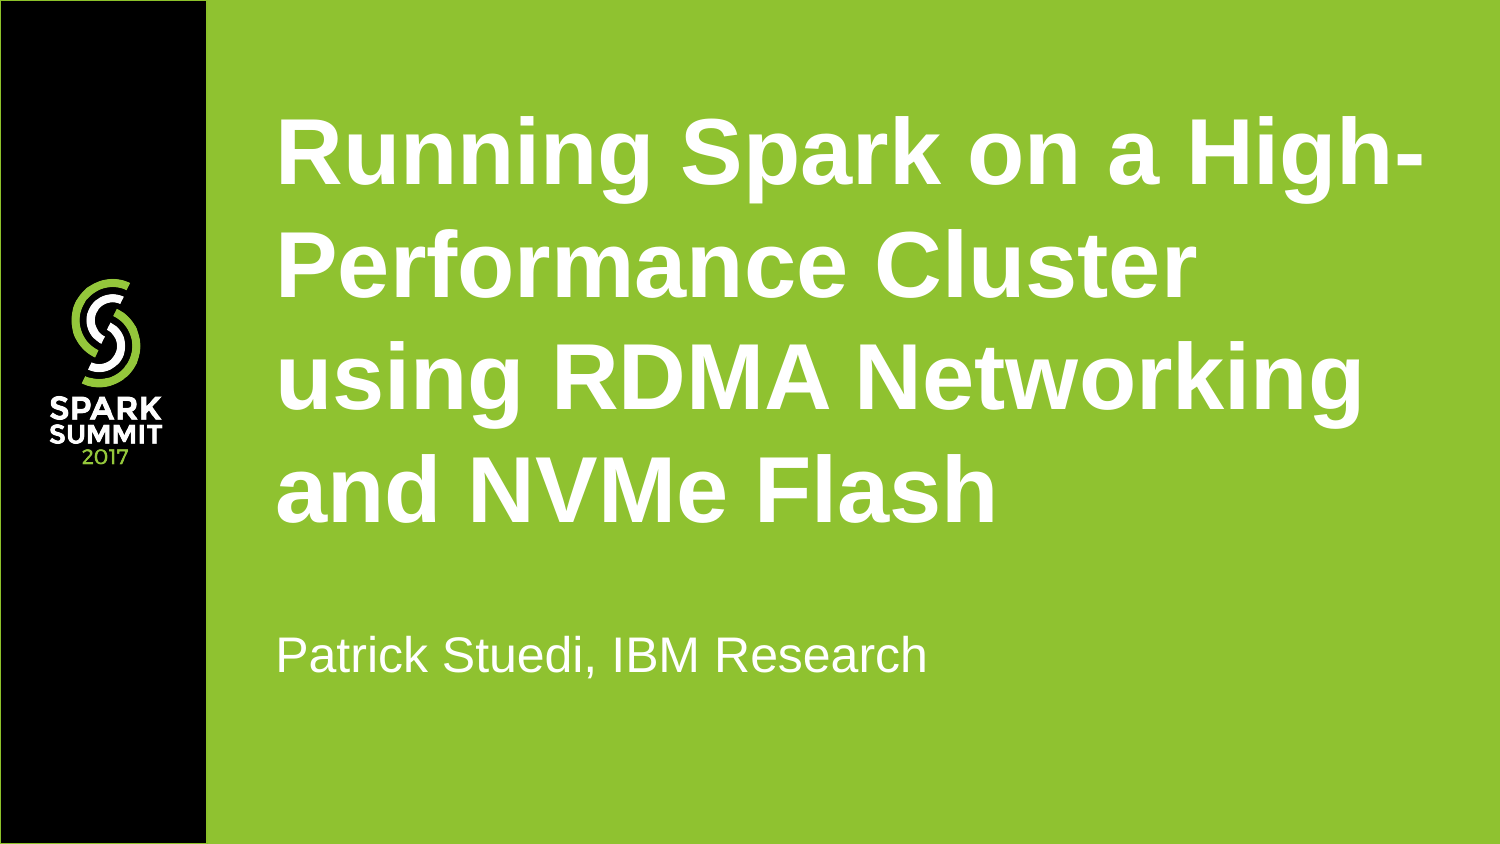

Running Spark on a High-Performance Cluster using RDMA Networking and NVMe Flash
# Patrick Stuedi, IBM Research